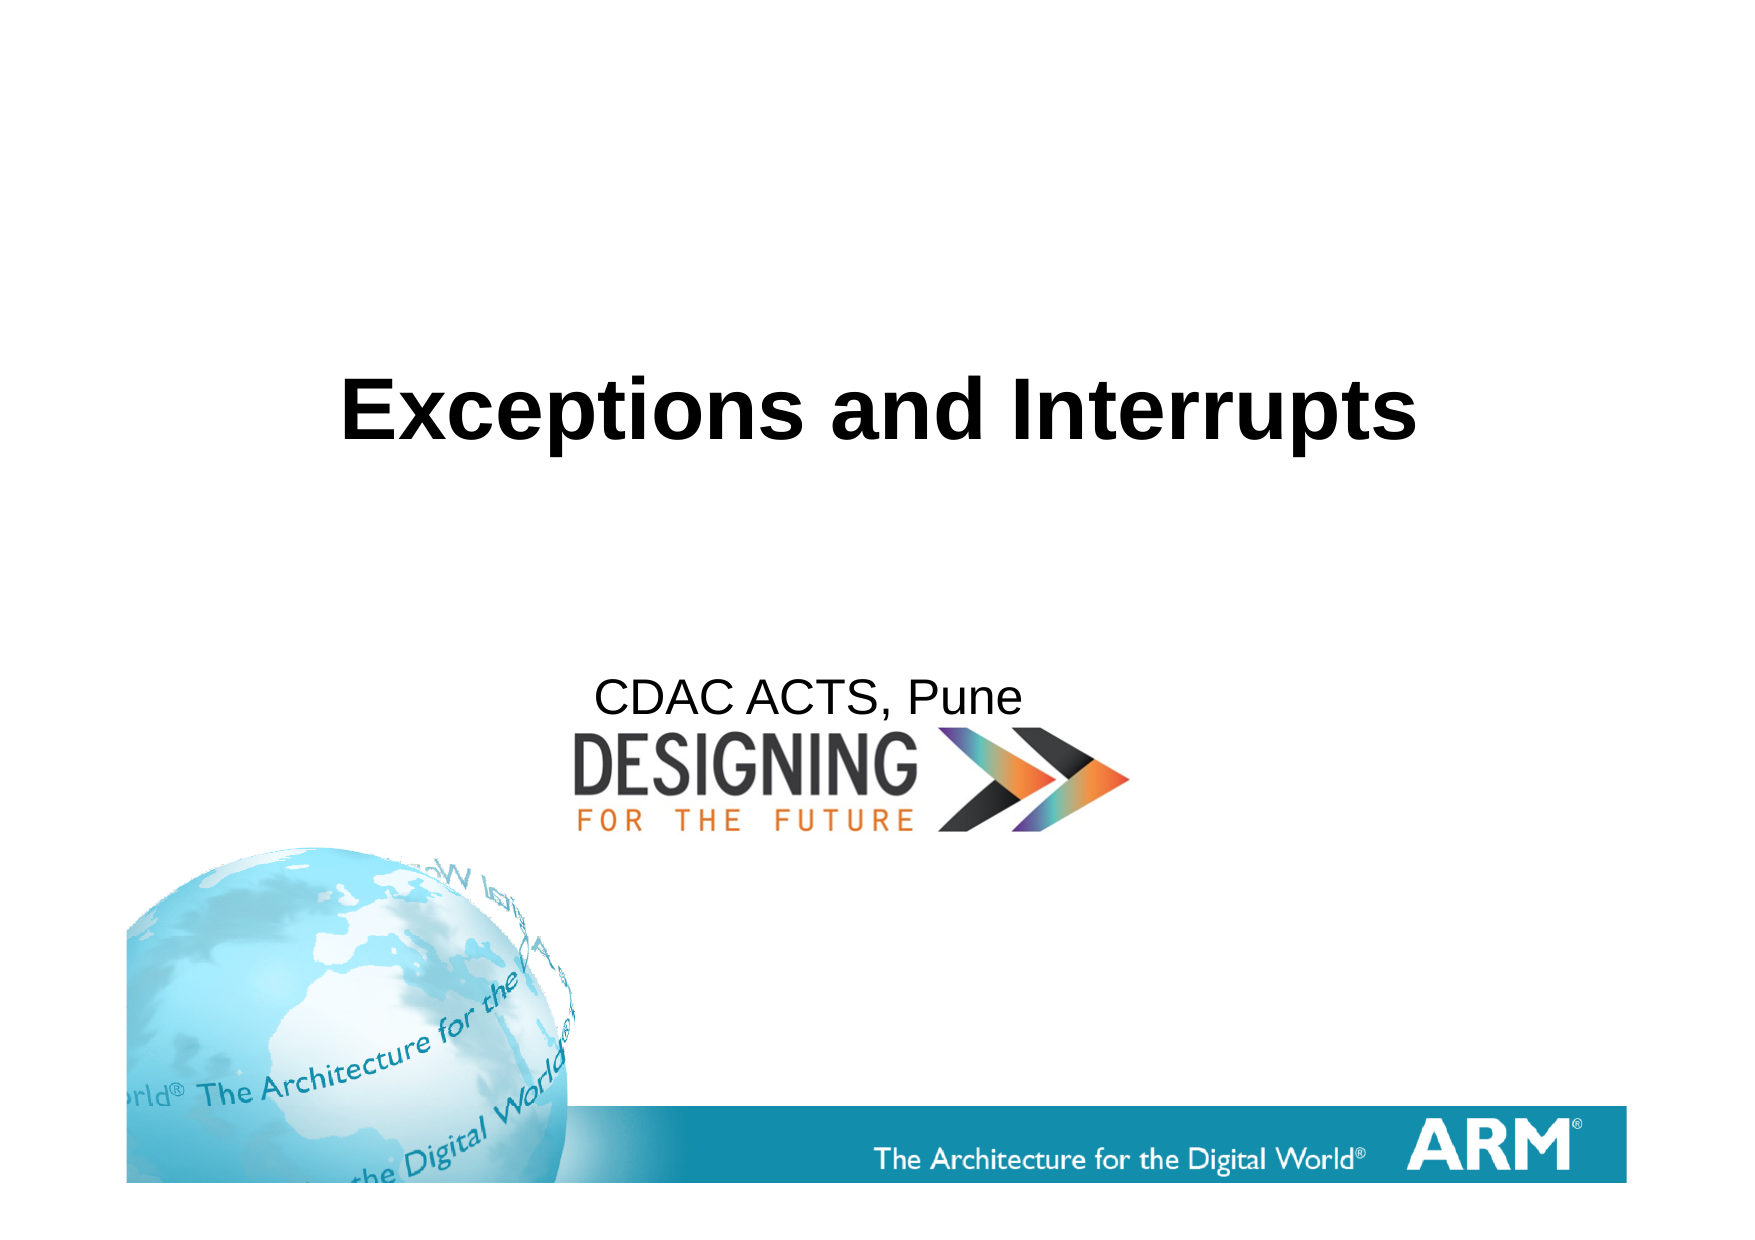

# Exceptions and Interrupts
CDAC ACTS, Pune